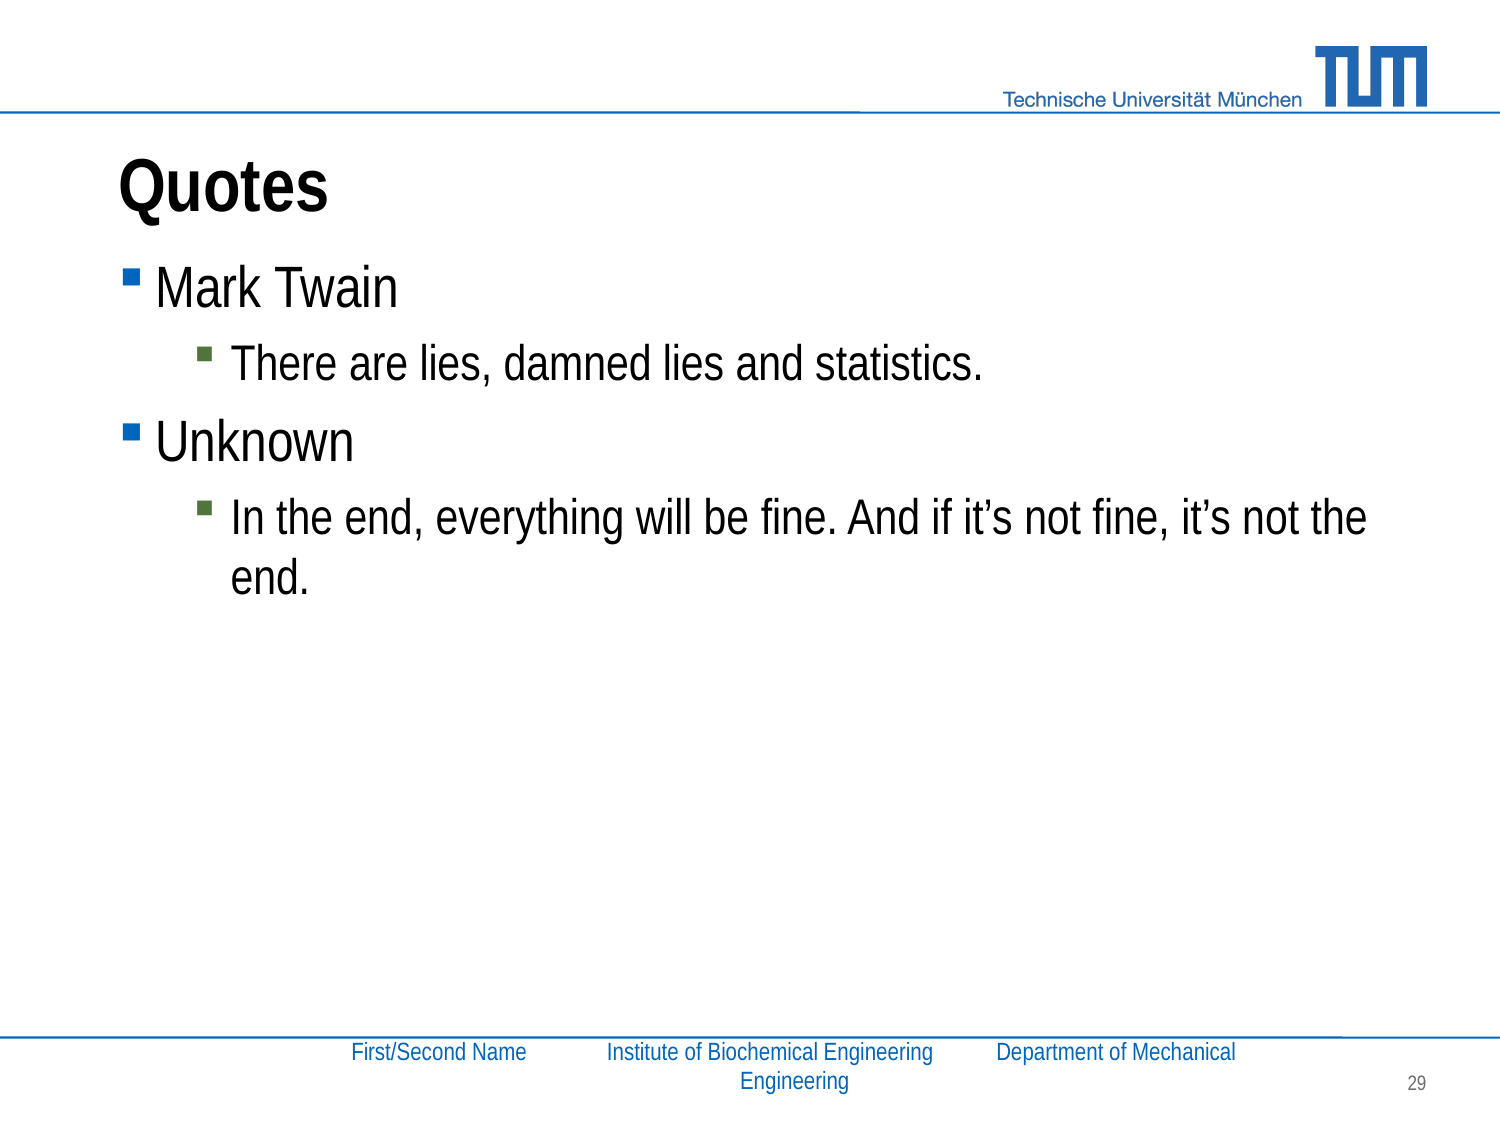

# Quotes
Mark Twain
There are lies, damned lies and statistics.
Unknown
In the end, everything will be fine. And if it’s not fine, it’s not the end.
First/Second Name Institute of Biochemical Engineering Department of Mechanical Engineering